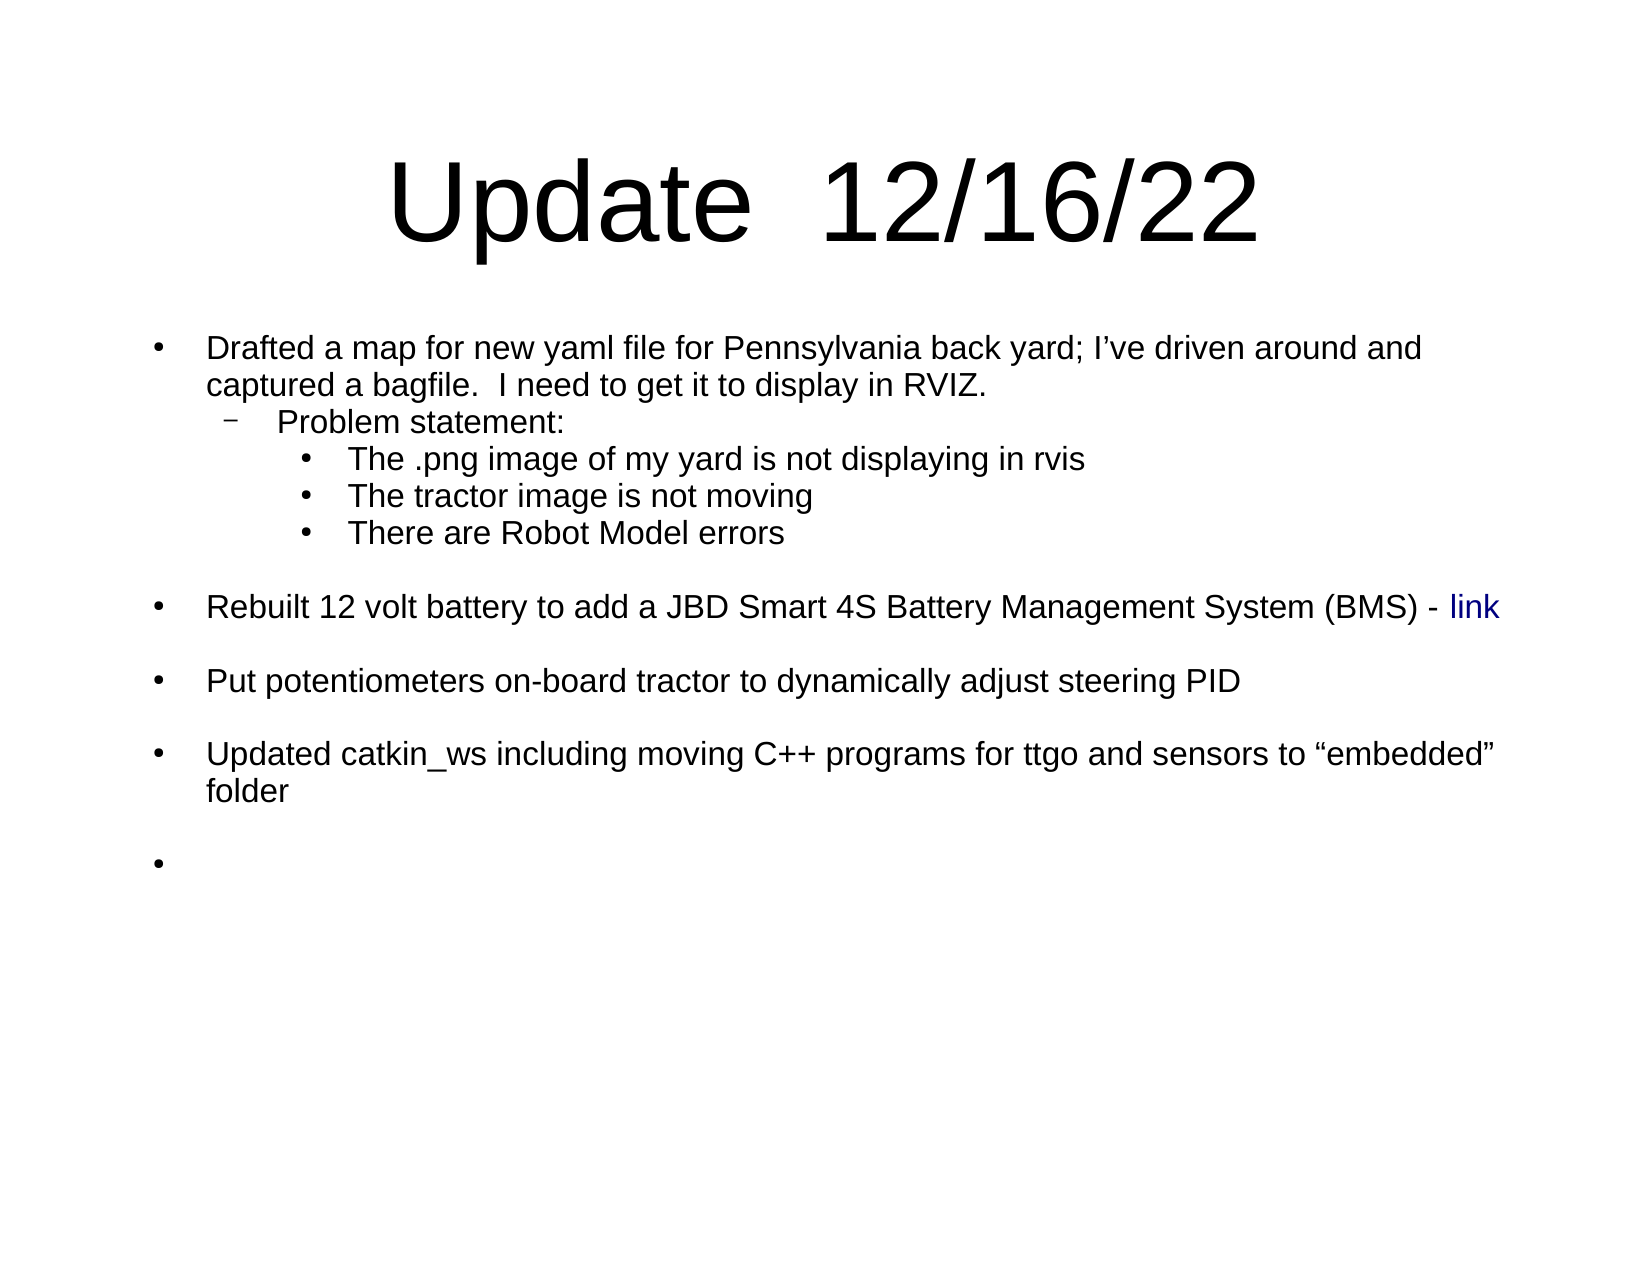

# Update 12/16/22
Drafted a map for new yaml file for Pennsylvania back yard; I’ve driven around and captured a bagfile. I need to get it to display in RVIZ.
Problem statement:
The .png image of my yard is not displaying in rvis
The tractor image is not moving
There are Robot Model errors
Rebuilt 12 volt battery to add a JBD Smart 4S Battery Management System (BMS) - link
Put potentiometers on-board tractor to dynamically adjust steering PID
Updated catkin_ws including moving C++ programs for ttgo and sensors to “embedded” folder